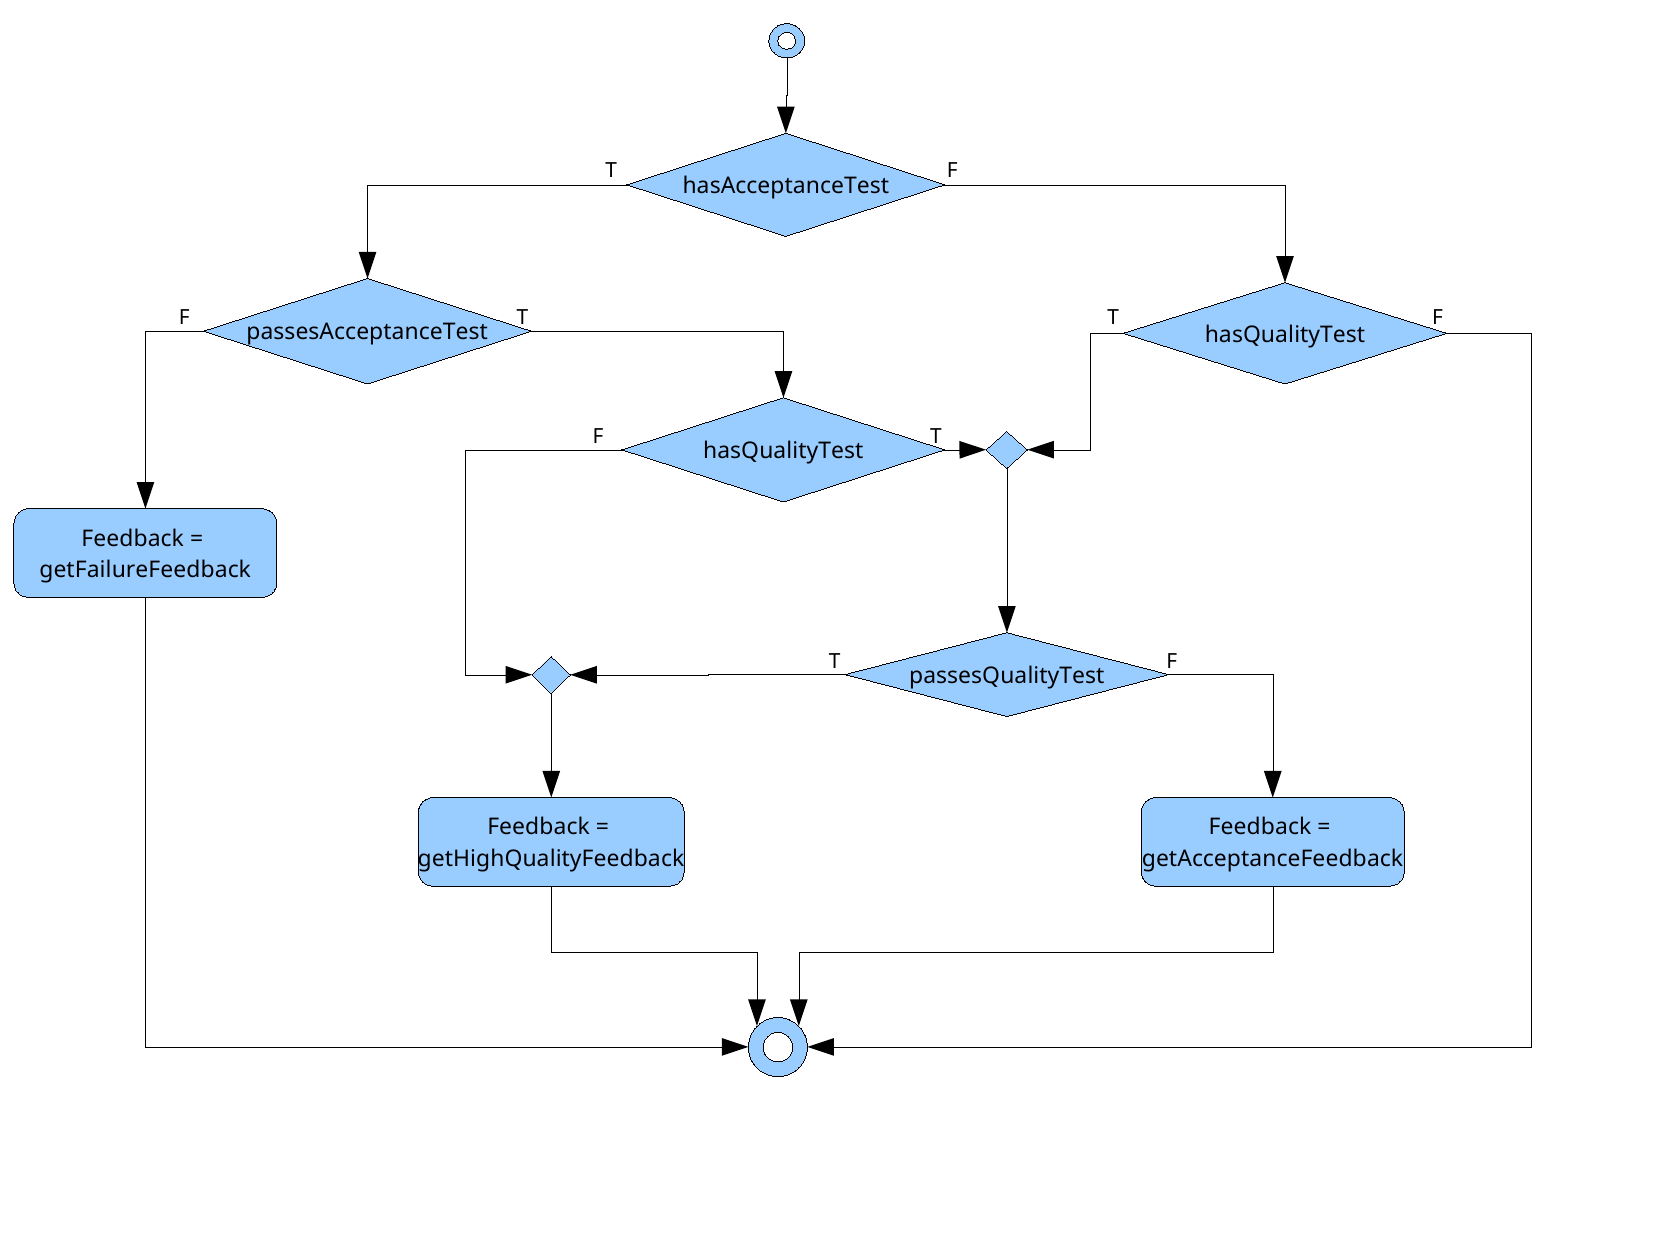

hasAcceptanceTest
T
F
passesAcceptanceTest
hasQualityTest
F
T
T
F
hasQualityTest
F
T
Feedback =
getFailureFeedback
passesQualityTest
T
F
Feedback =
getHighQualityFeedback
Feedback =
getAcceptanceFeedback